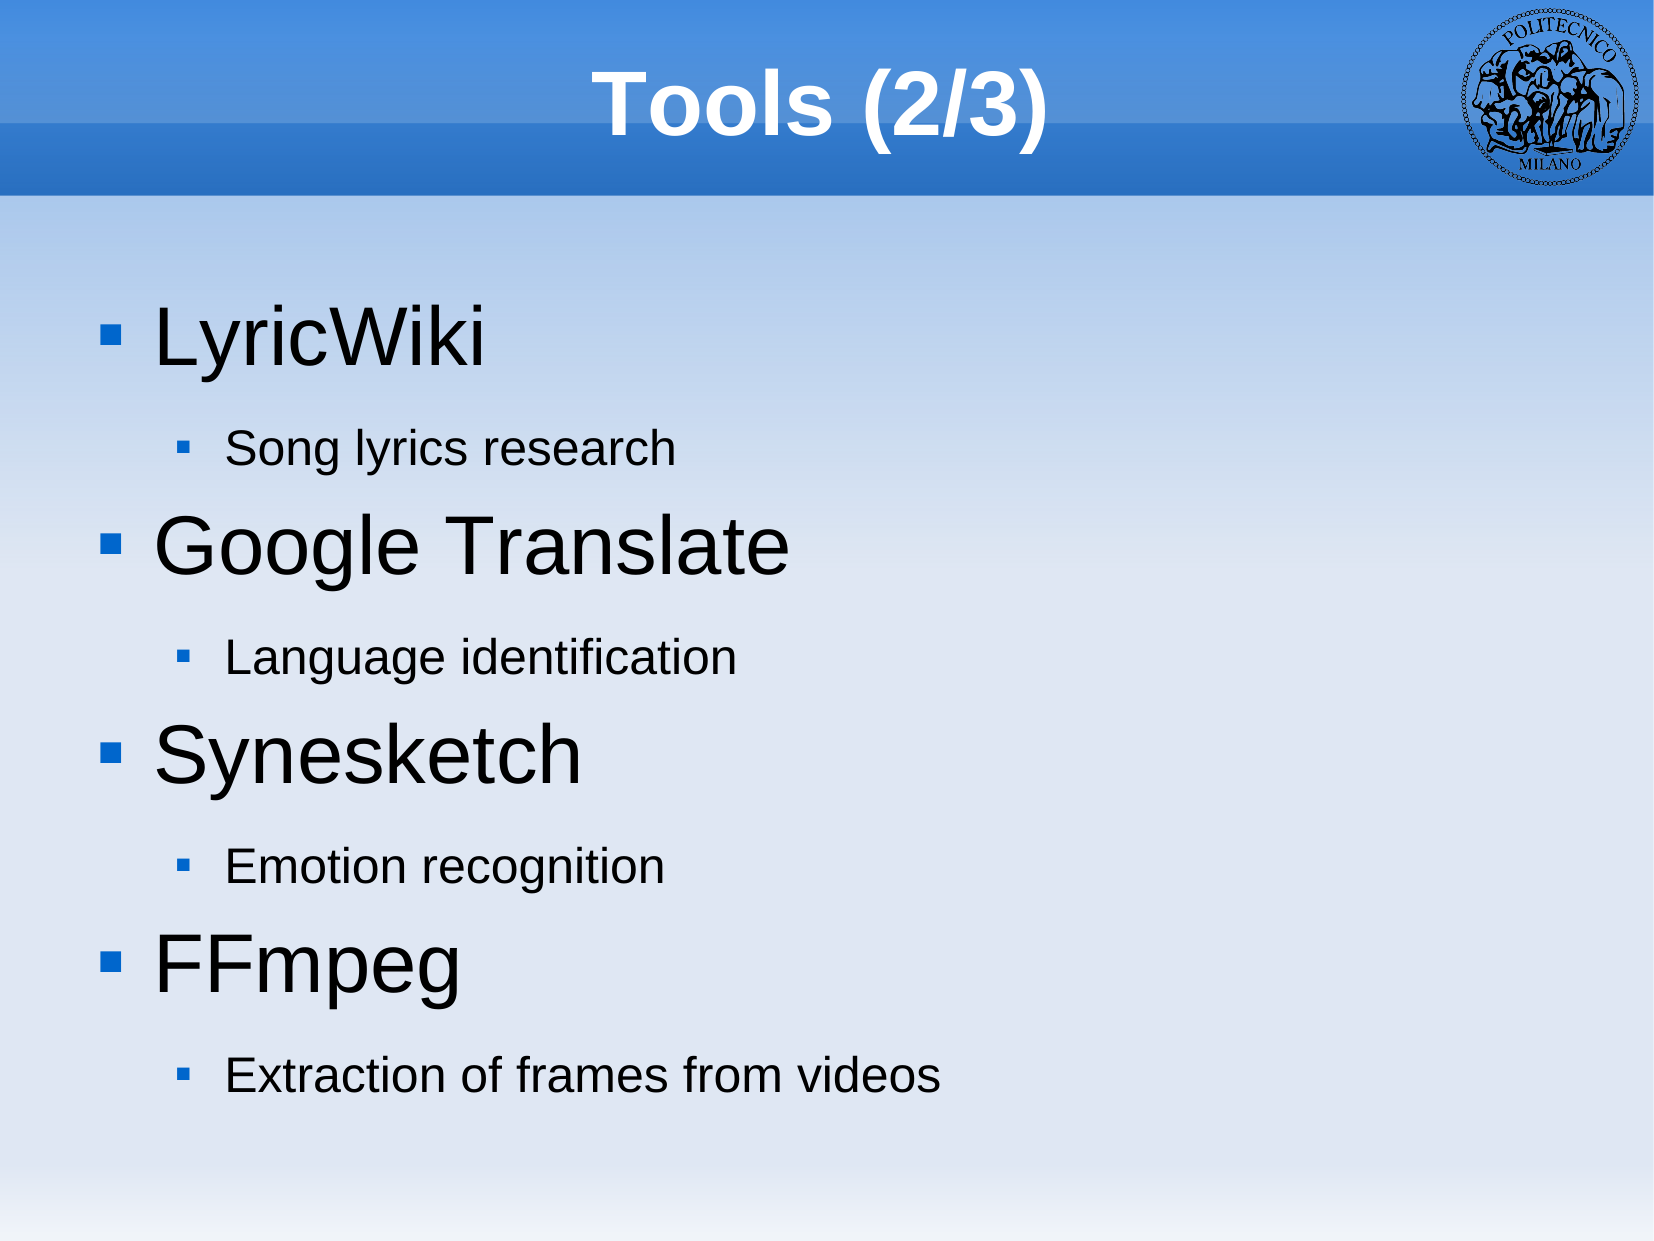

# Tools (2/3)
LyricWiki
Song lyrics research
Google Translate
Language identification
Synesketch
Emotion recognition
FFmpeg
Extraction of frames from videos